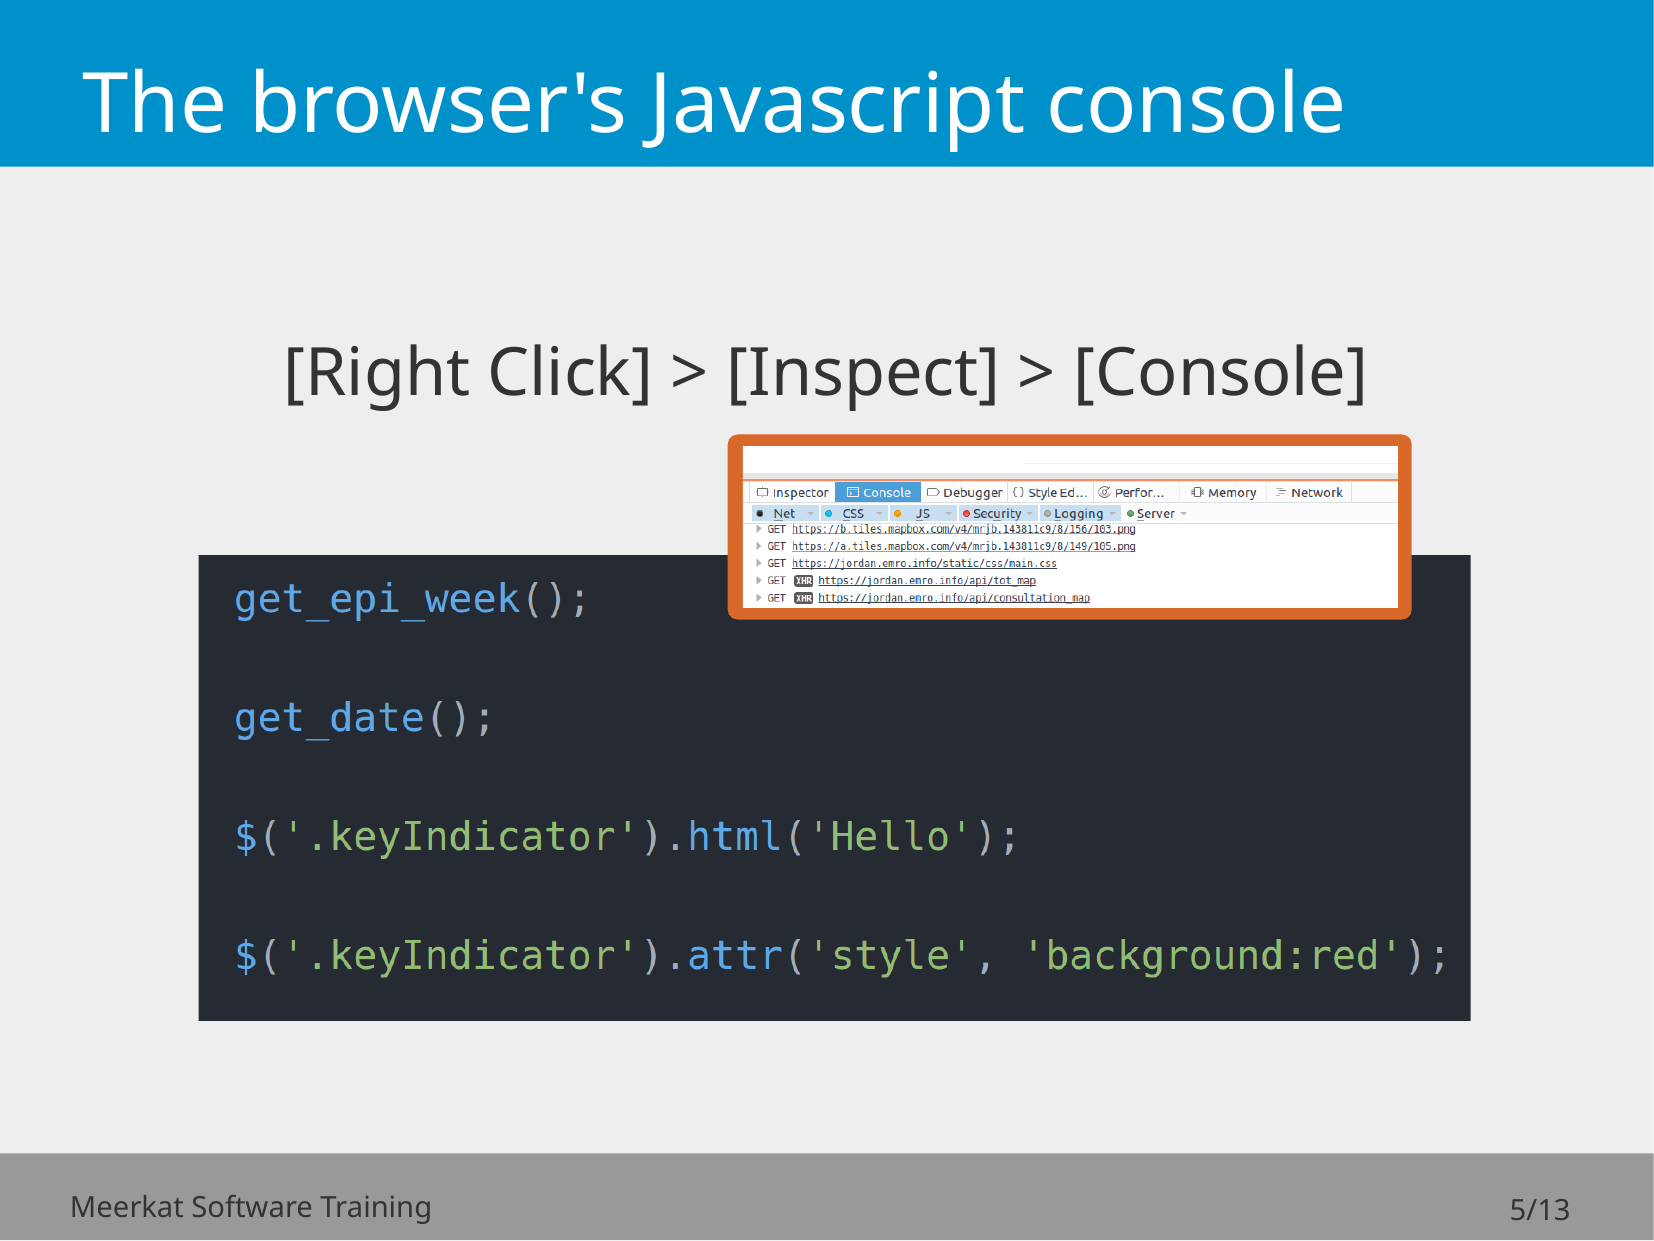

# The browser's Javascript console
[Right Click] > [Inspect] > [Console]
5